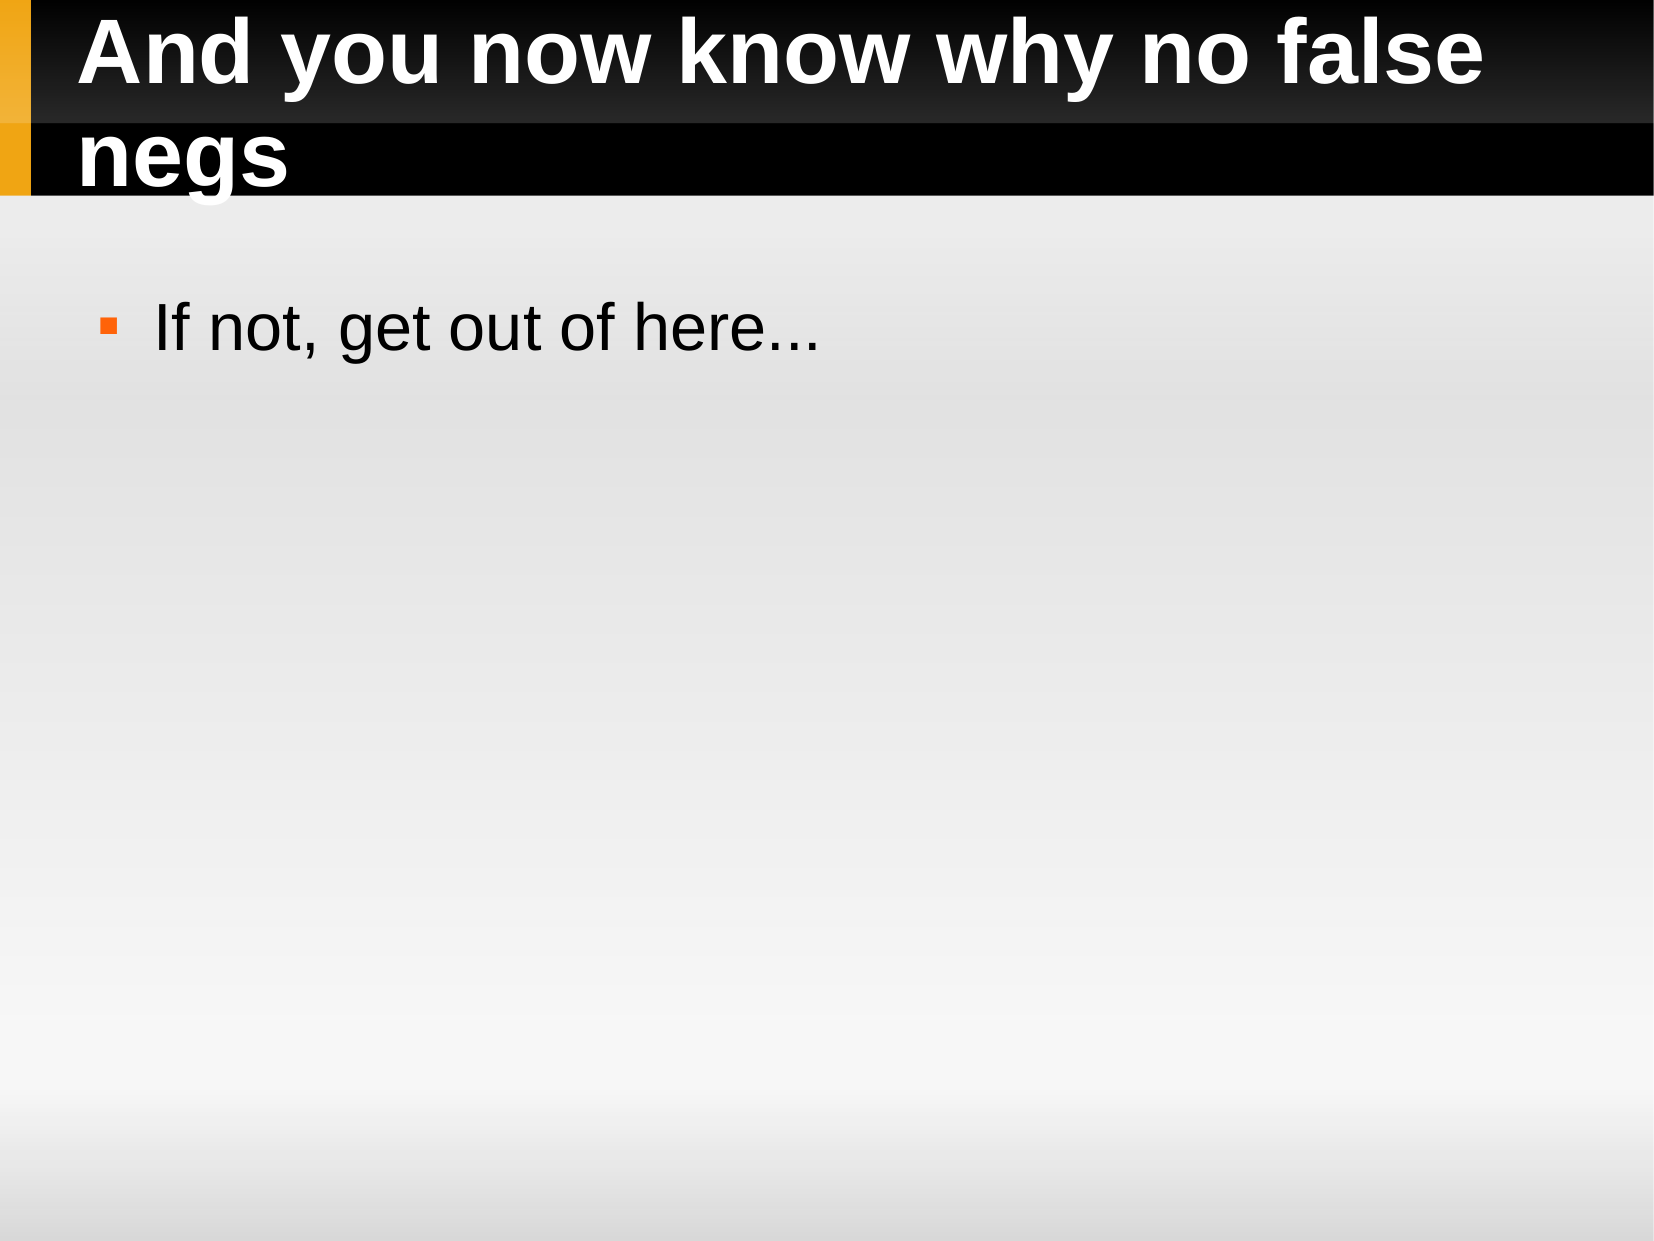

# And you now know why no false negs
If not, get out of here...